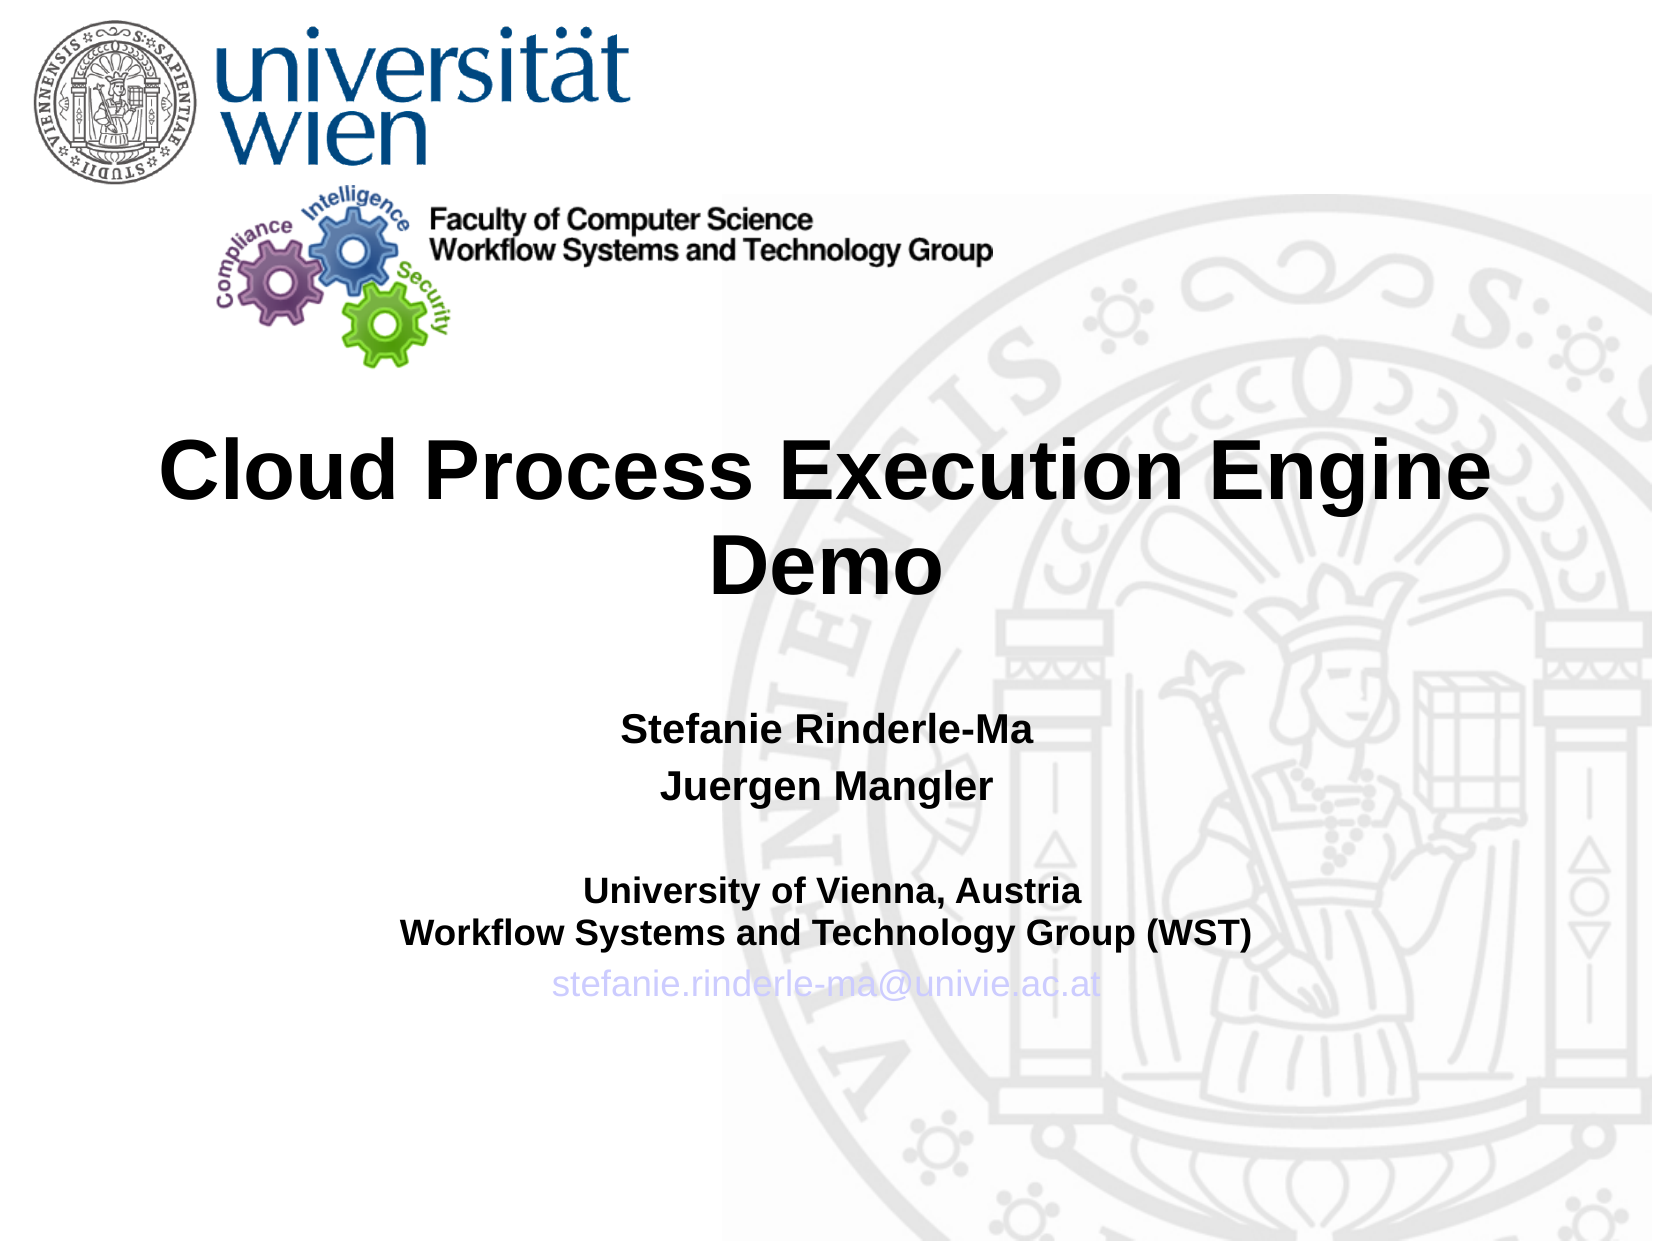

# Cloud Process Execution Engine Demo
Stefanie Rinderle-Ma
Juergen Mangler
 University of Vienna, Austria
Workflow Systems and Technology Group (WST)
stefanie.rinderle-ma@univie.ac.at